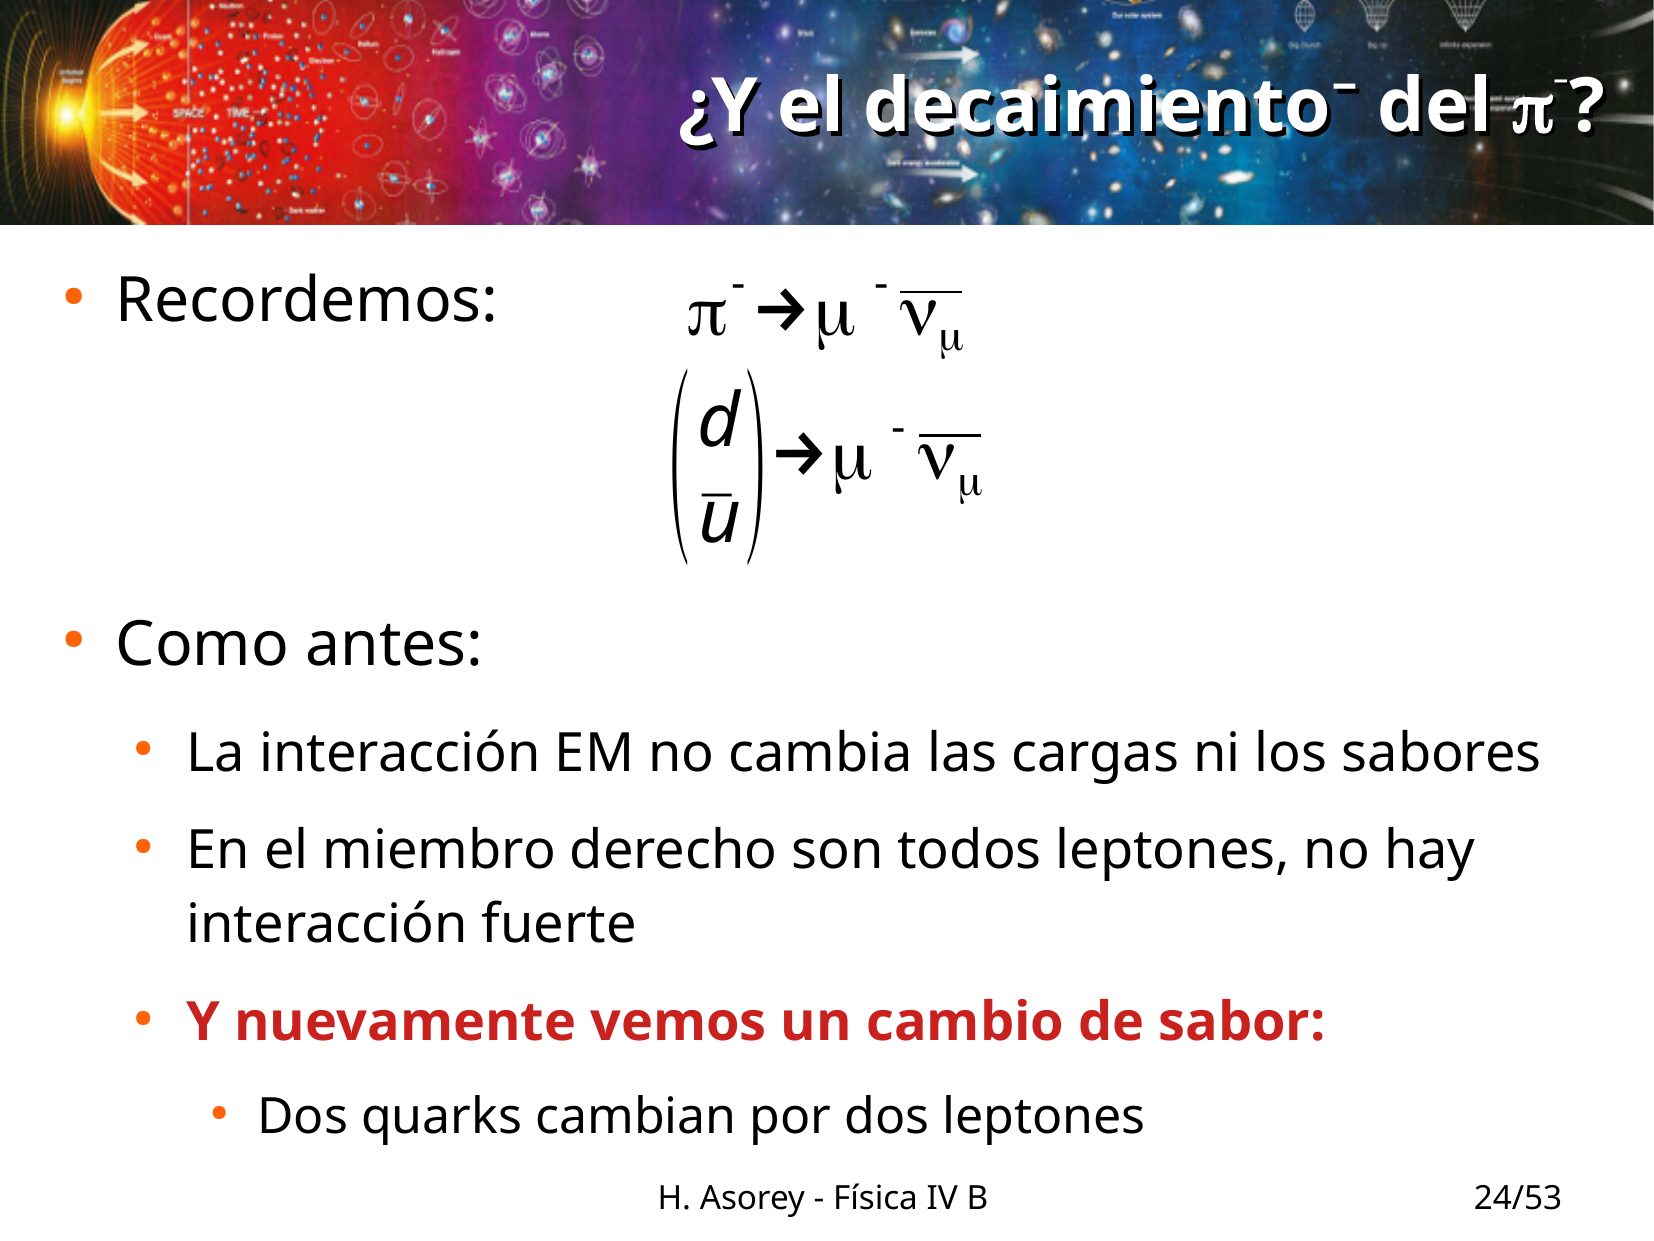

# ¿Y el decaimiento⁻ del p⁻?
Recordemos:
Como antes:
La interacción EM no cambia las cargas ni los sabores
En el miembro derecho son todos leptones, no hay interacción fuerte
Y nuevamente vemos un cambio de sabor:
Dos quarks cambian por dos leptones
H. Asorey - Física IV B
24